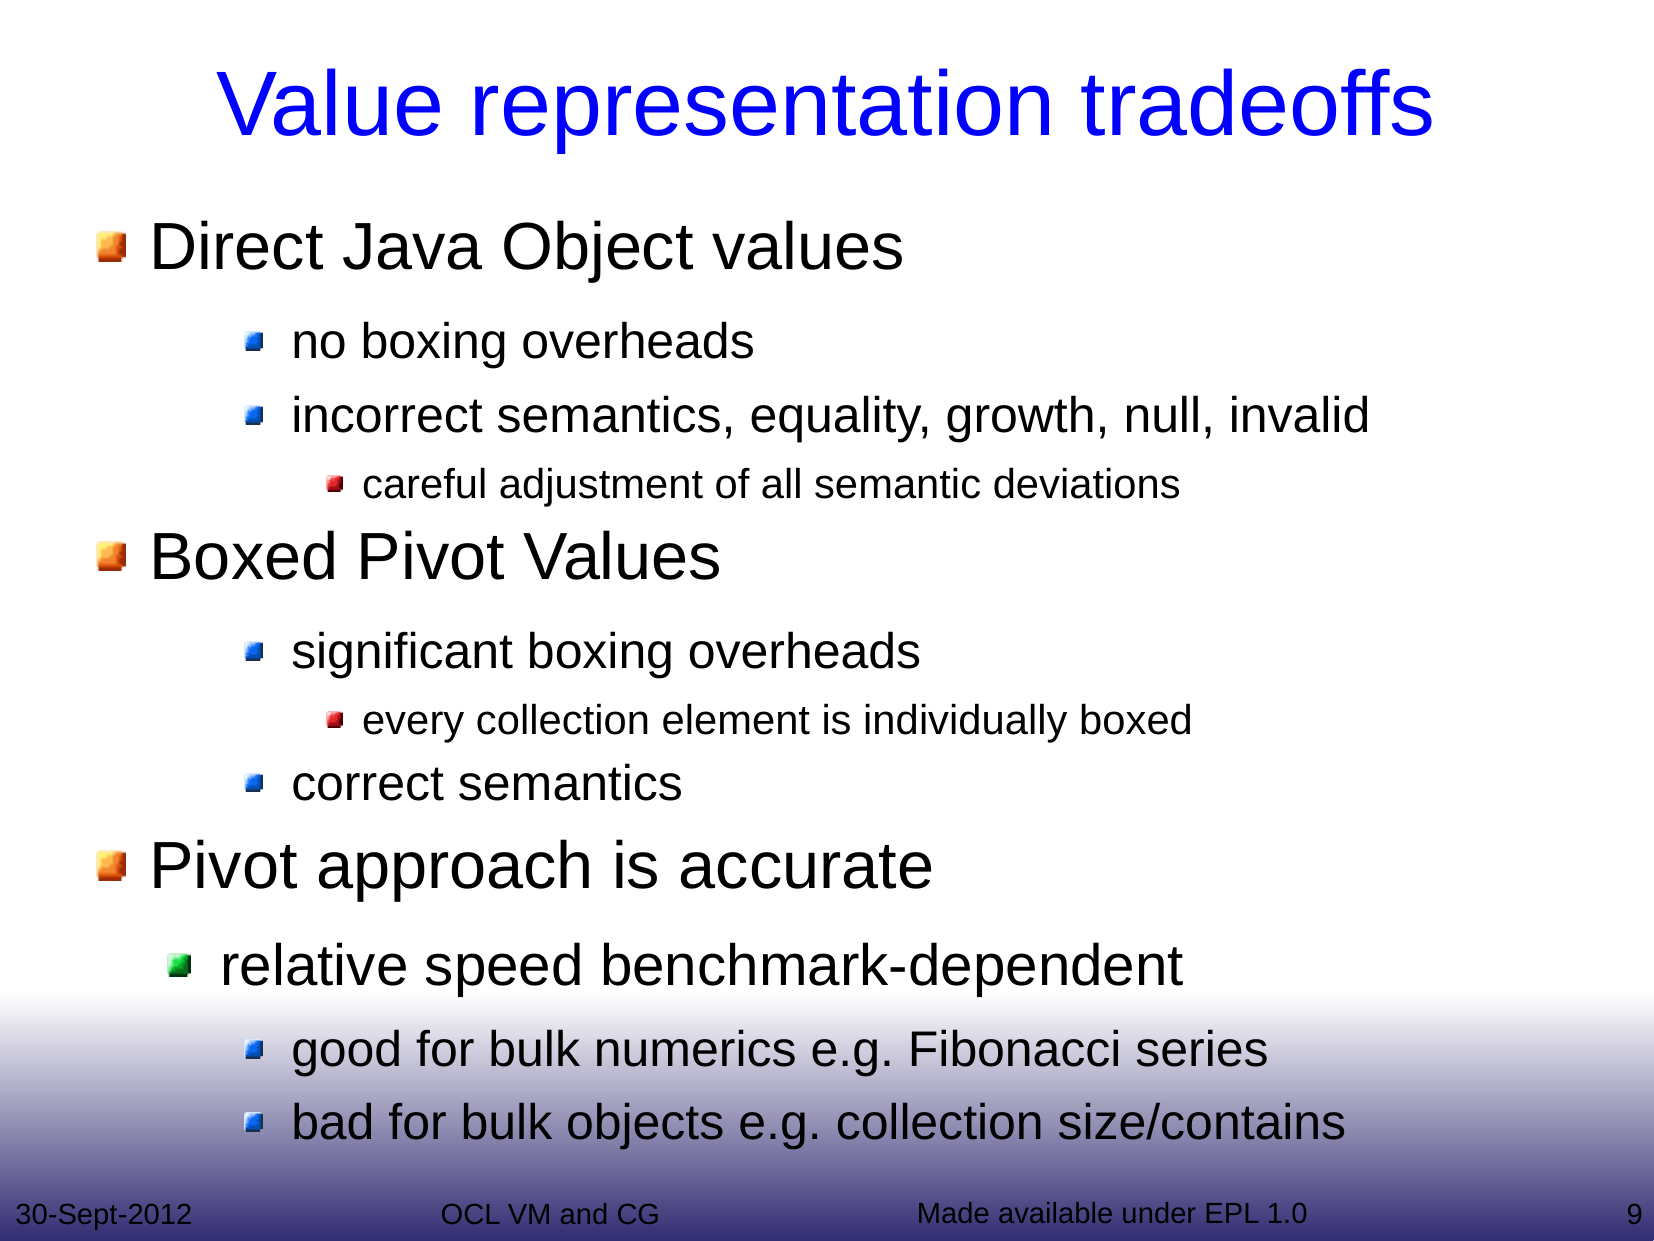

# Value representation tradeoffs
Direct Java Object values
no boxing overheads
incorrect semantics, equality, growth, null, invalid
careful adjustment of all semantic deviations
Boxed Pivot Values
significant boxing overheads
every collection element is individually boxed
correct semantics
Pivot approach is accurate
relative speed benchmark-dependent
good for bulk numerics e.g. Fibonacci series
bad for bulk objects e.g. collection size/contains
30-Sept-2012
OCL VM and CG
9